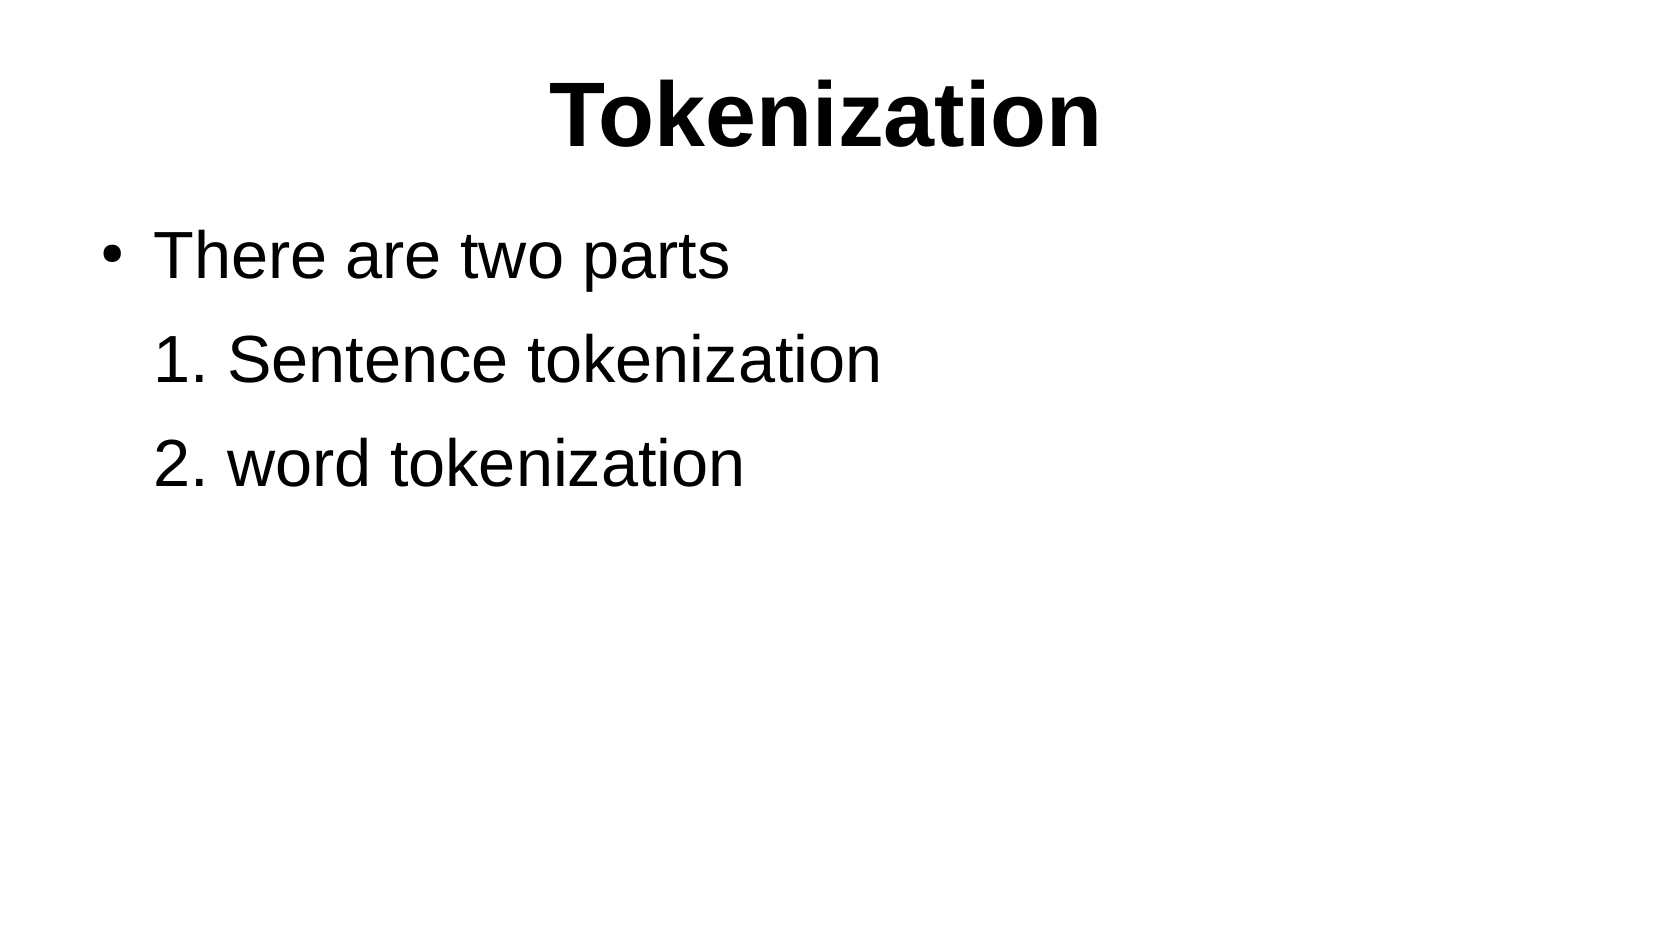

# Tokenization
There are two parts
1. Sentence tokenization
2. word tokenization